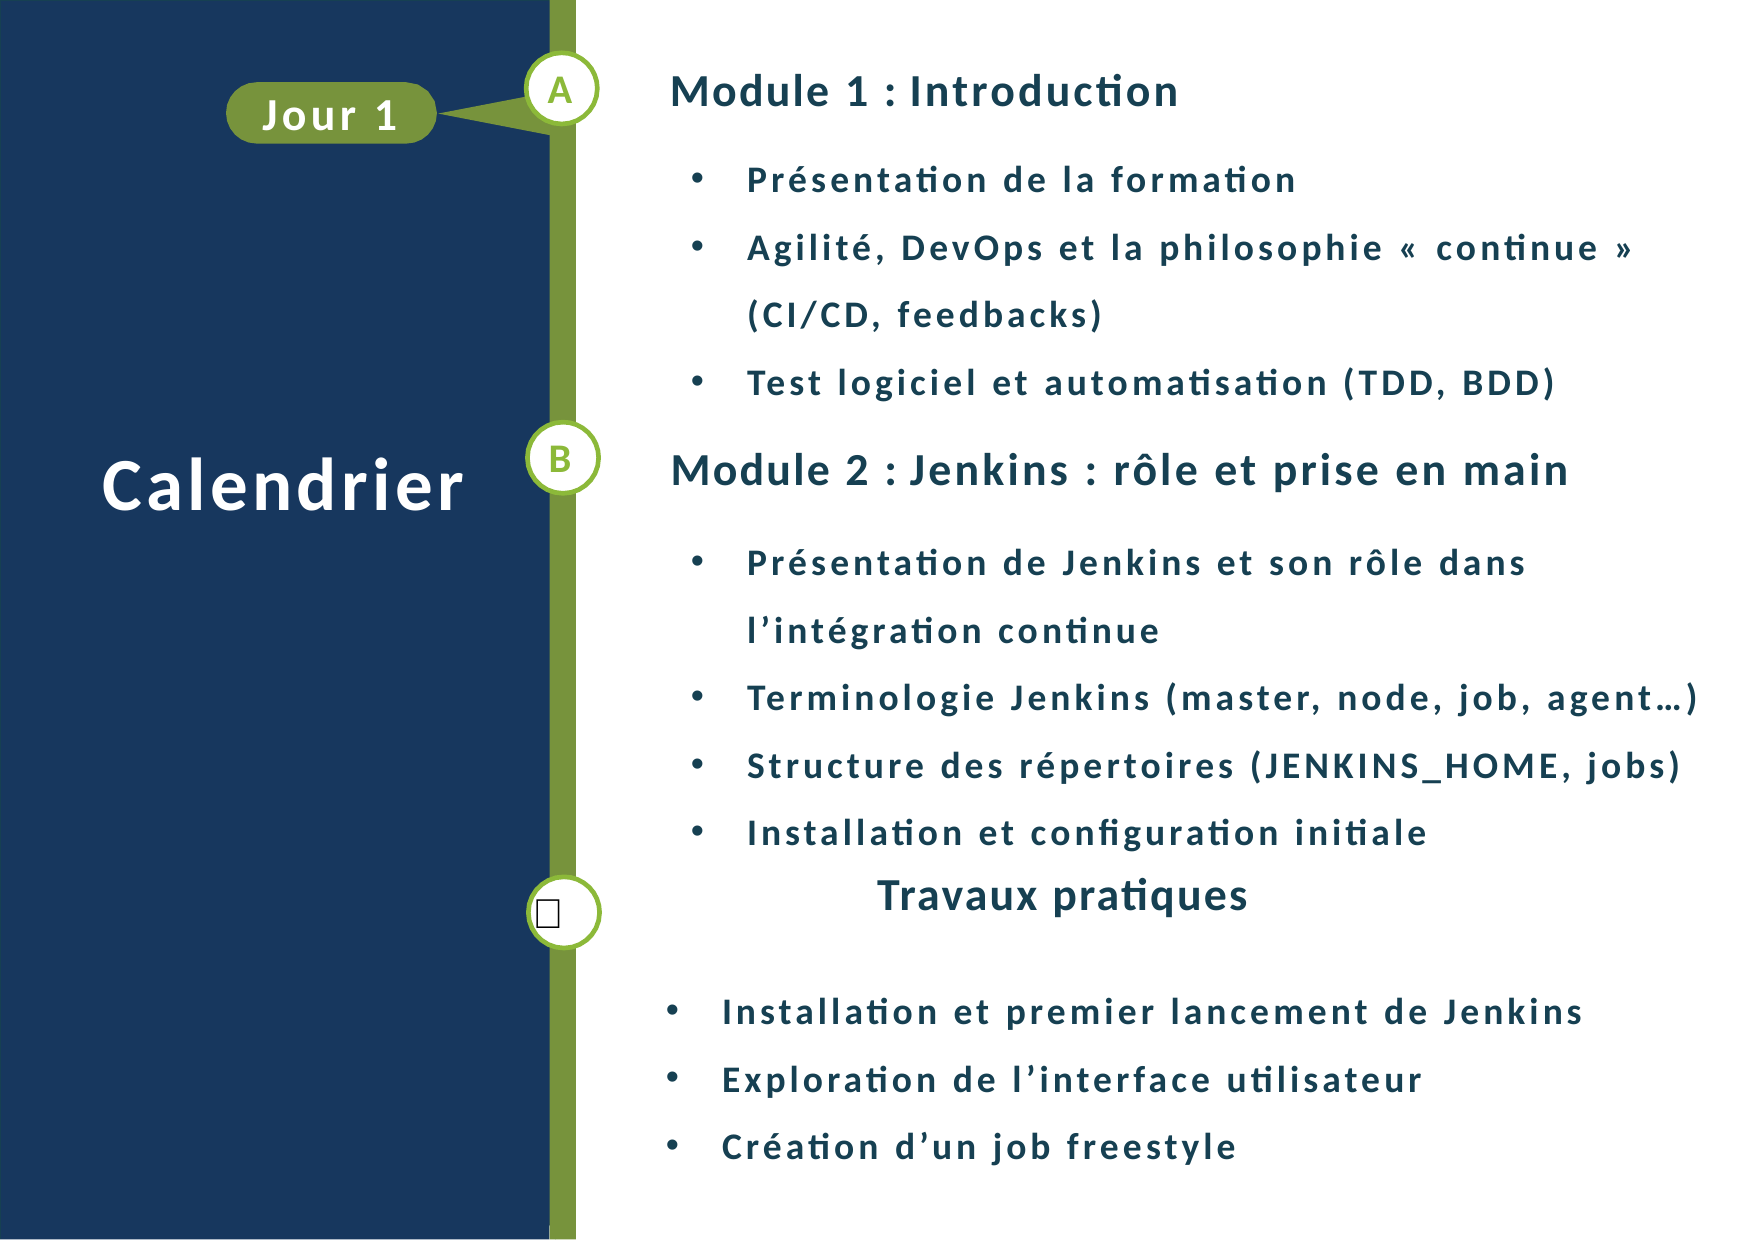

Module 1 : Introduction
A
Jour 1
Présentation de la formation
Agilité, DevOps et la philosophie « continue » (CI/CD, feedbacks)
Test logiciel et automatisation (TDD, BDD)
B
Calendrier
Module 2 : Jenkins : rôle et prise en main
Présentation de Jenkins et son rôle dans l’intégration continue
Terminologie Jenkins (master, node, job, agent…)
Structure des répertoires (JENKINS_HOME, jobs)
Installation et configuration initiale
Travaux pratiques
🚀
Installation et premier lancement de Jenkins
Exploration de l’interface utilisateur
Création d’un job freestyle